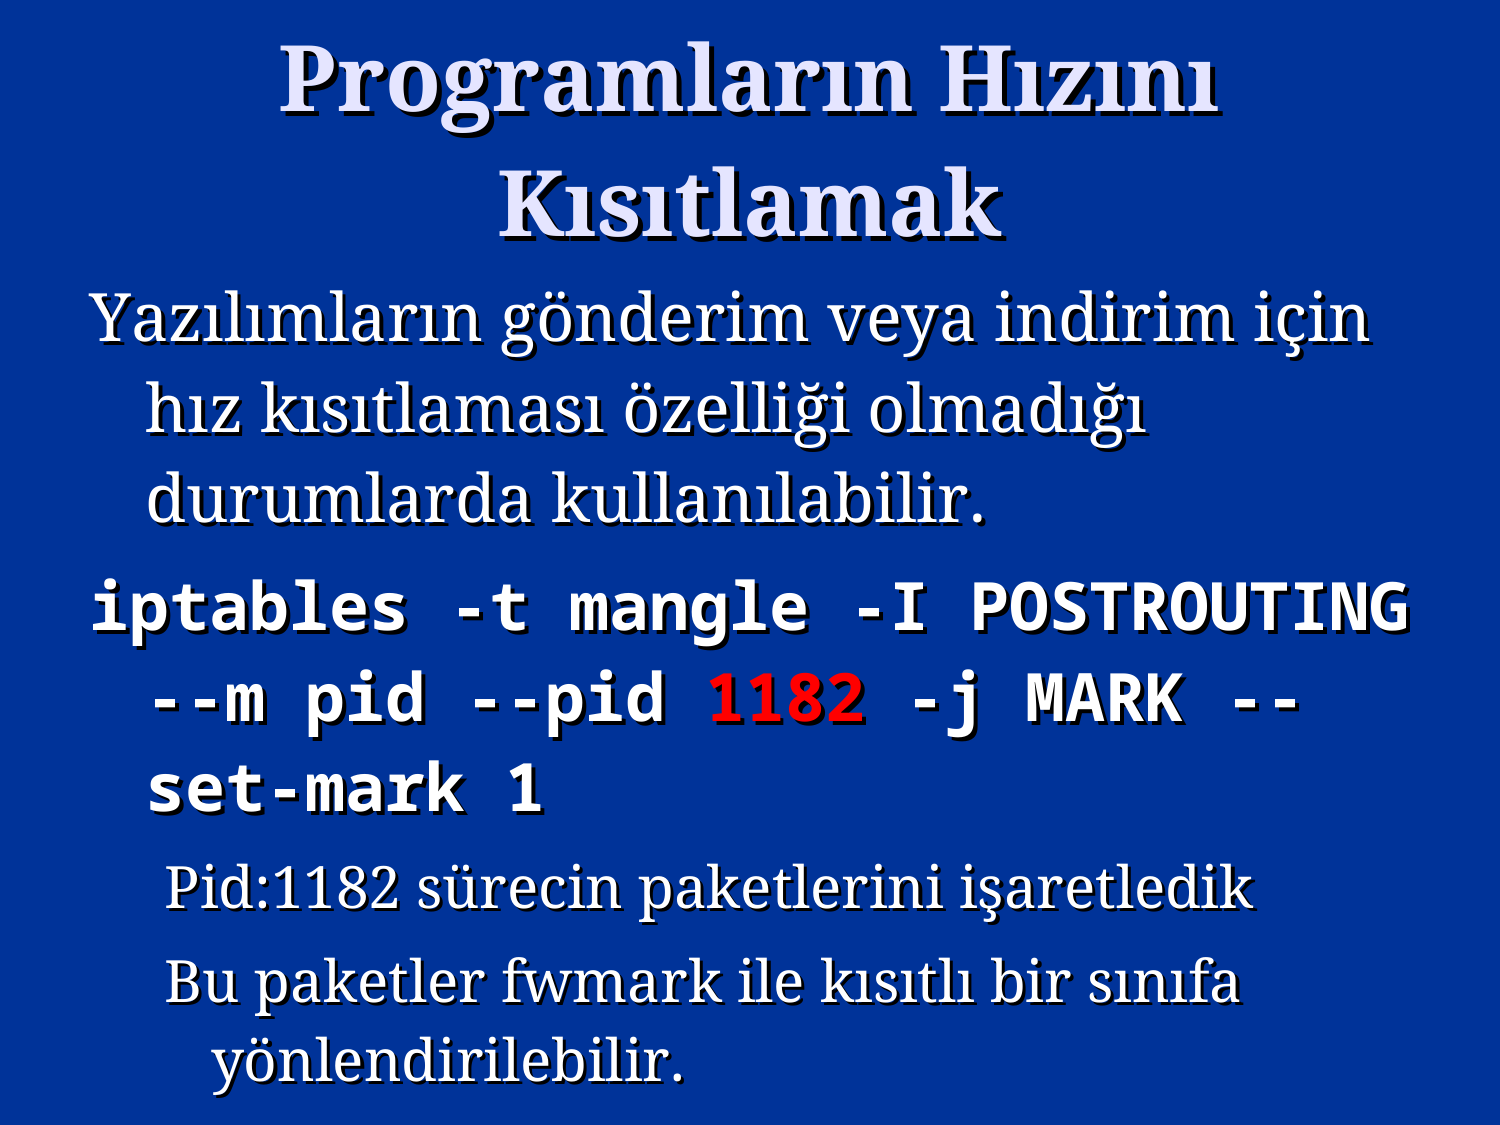

# Programların Hızını Kısıtlamak
Yazılımların gönderim veya indirim için hız kısıtlaması özelliği olmadığı durumlarda kullanılabilir.
iptables -t mangle -I POSTROUTING --m pid --pid 1182 -j MARK --set-mark 1
Pid:1182 sürecin paketlerini işaretledik
Bu paketler fwmark ile kısıtlı bir sınıfa yönlendirilebilir.